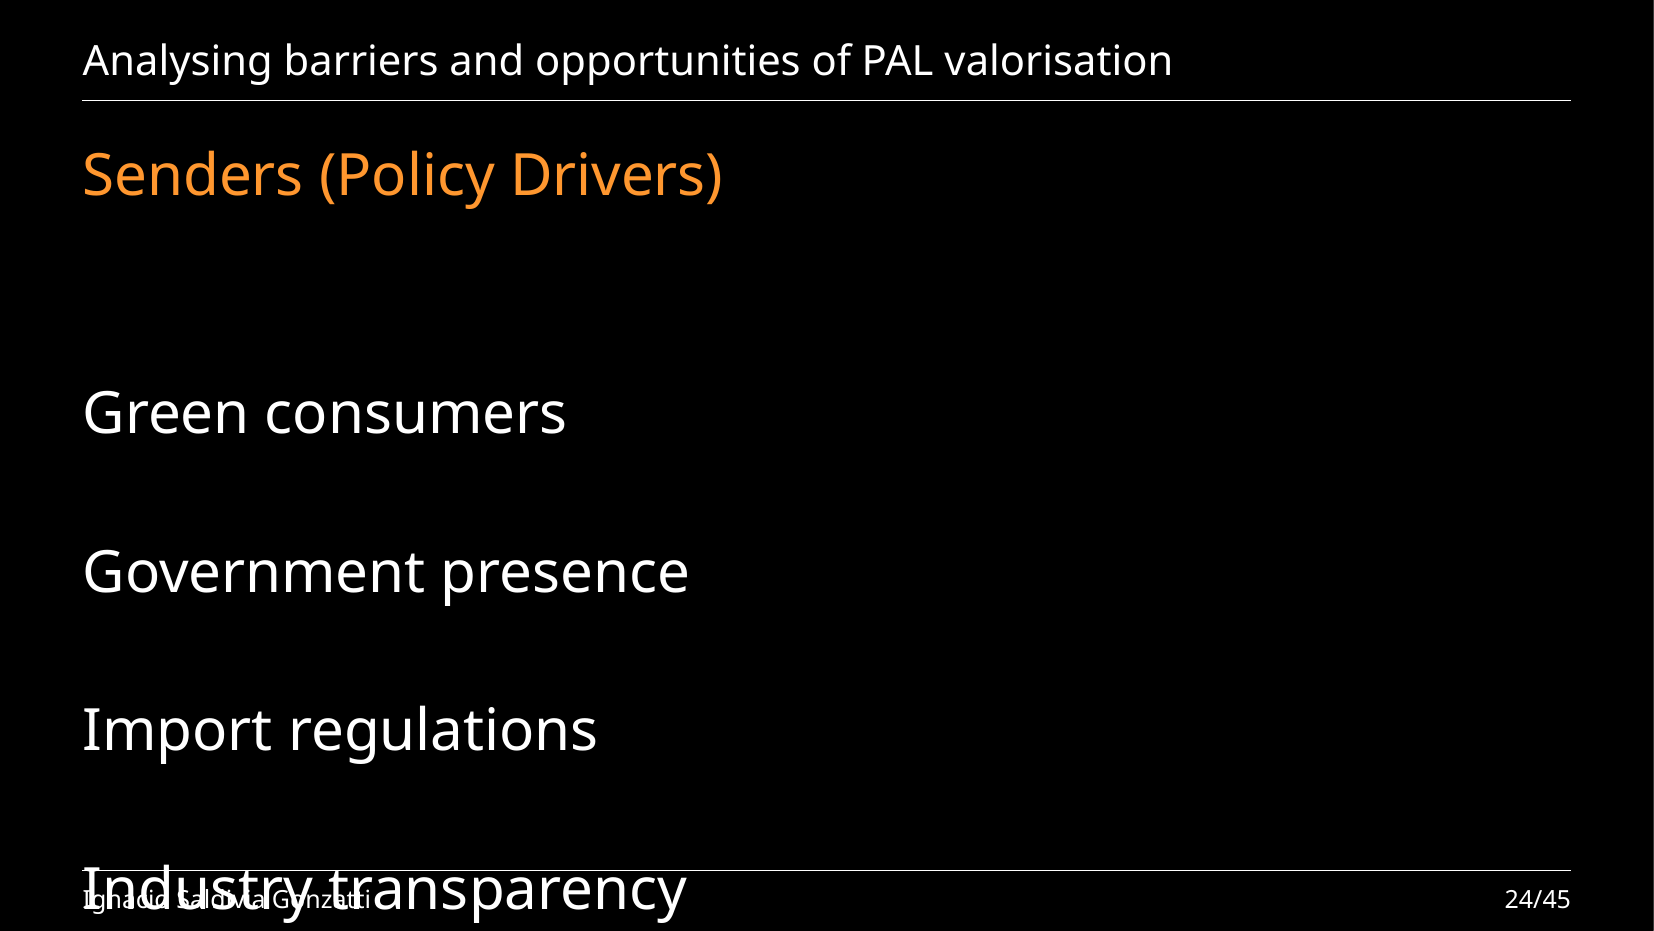

# Analysing barriers and opportunities of PAL valorisation
Senders (Policy Drivers)
Green consumers
Government presence
Import regulations
Industry transparency
Ignacio Saldivia Gonzatti
24